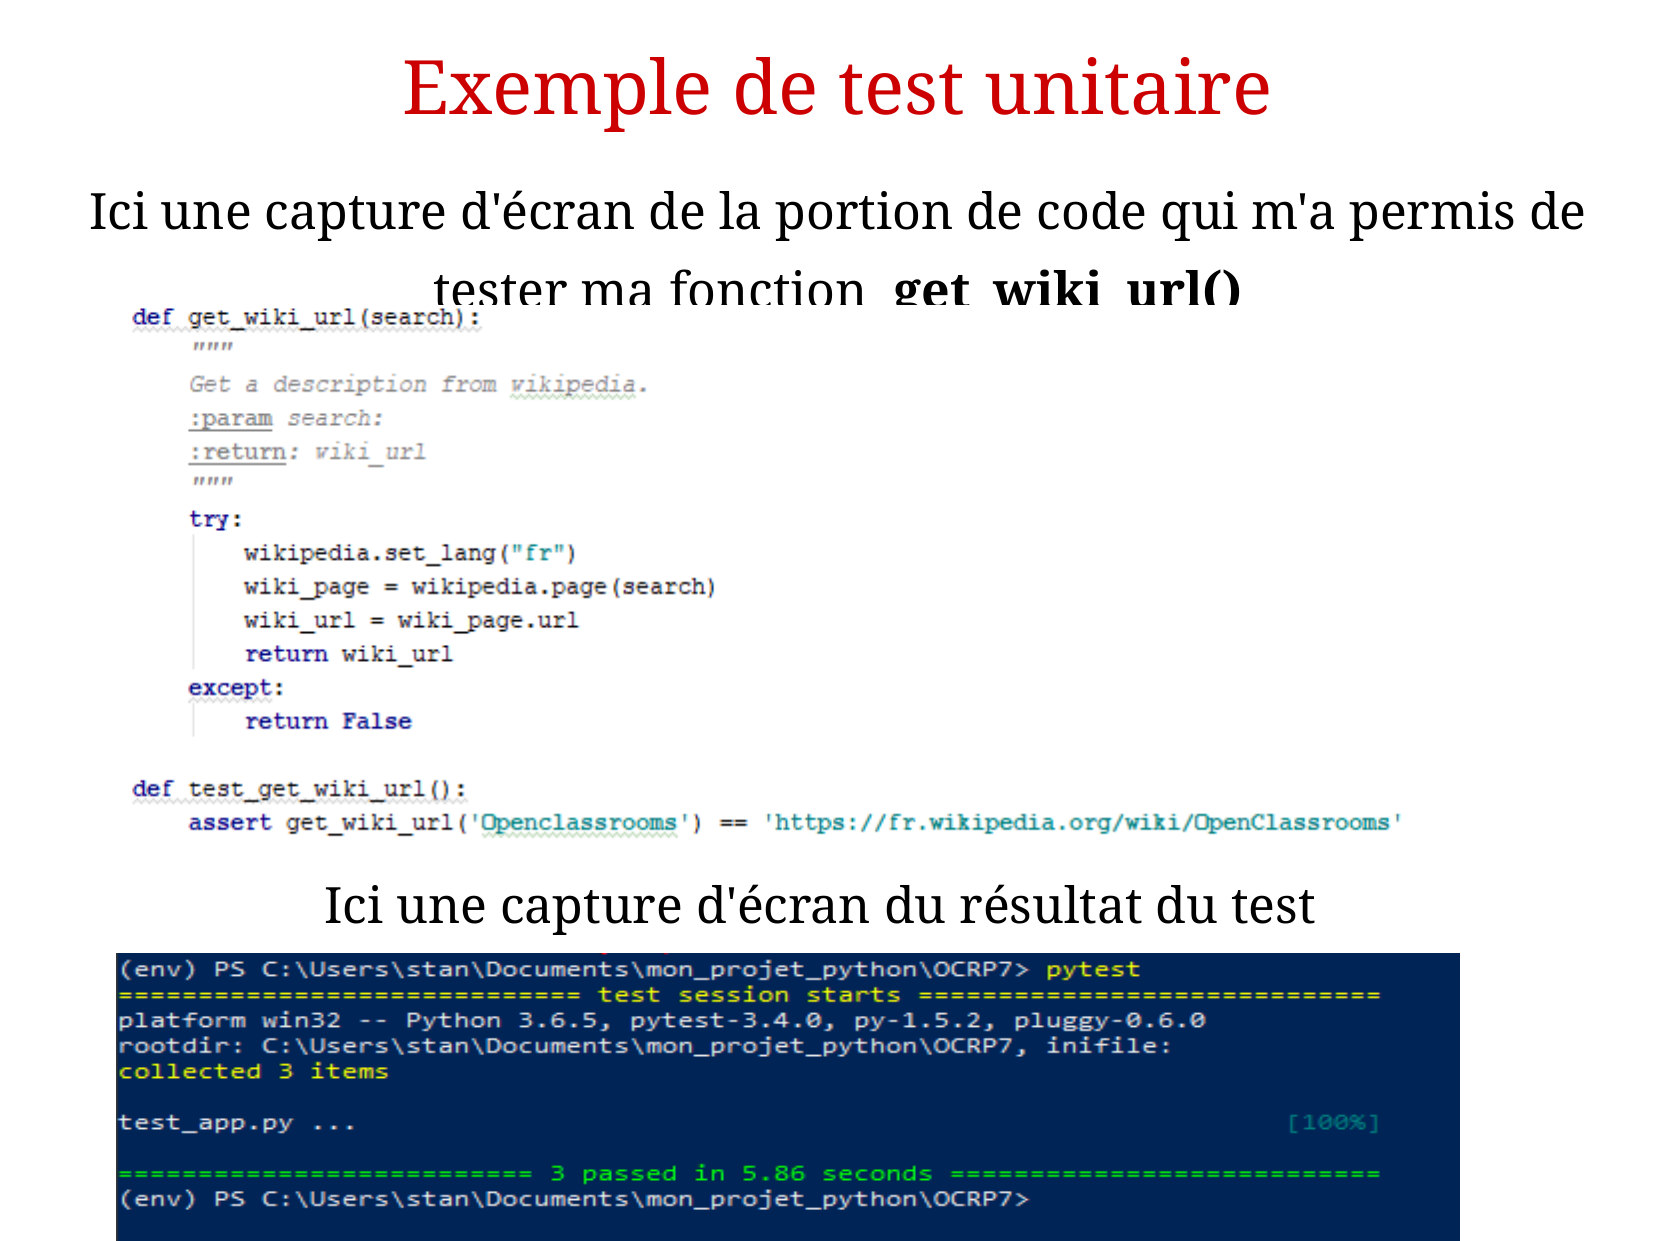

# Exemple de test unitaire
Ici une capture d'écran de la portion de code qui m'a permis de tester ma fonction  get_wiki_url()
Ici une capture d'écran du résultat du test